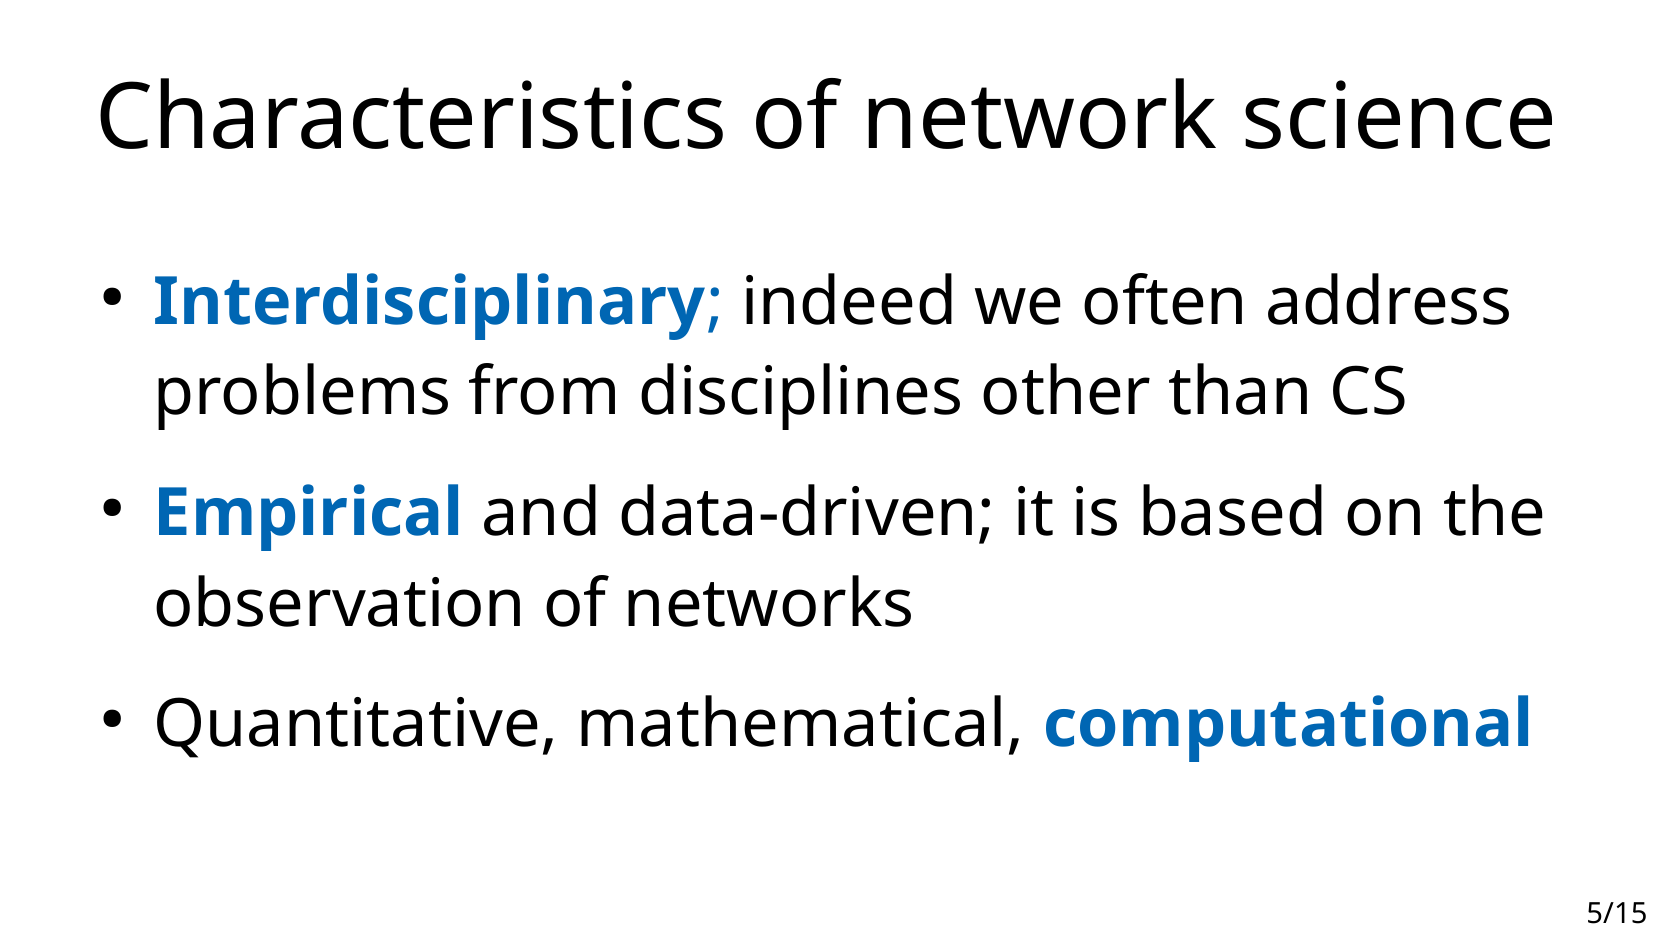

# Characteristics of network science
Interdisciplinary; indeed we often address problems from disciplines other than CS
Empirical and data-driven; it is based on the observation of networks
Quantitative, mathematical, computational
5